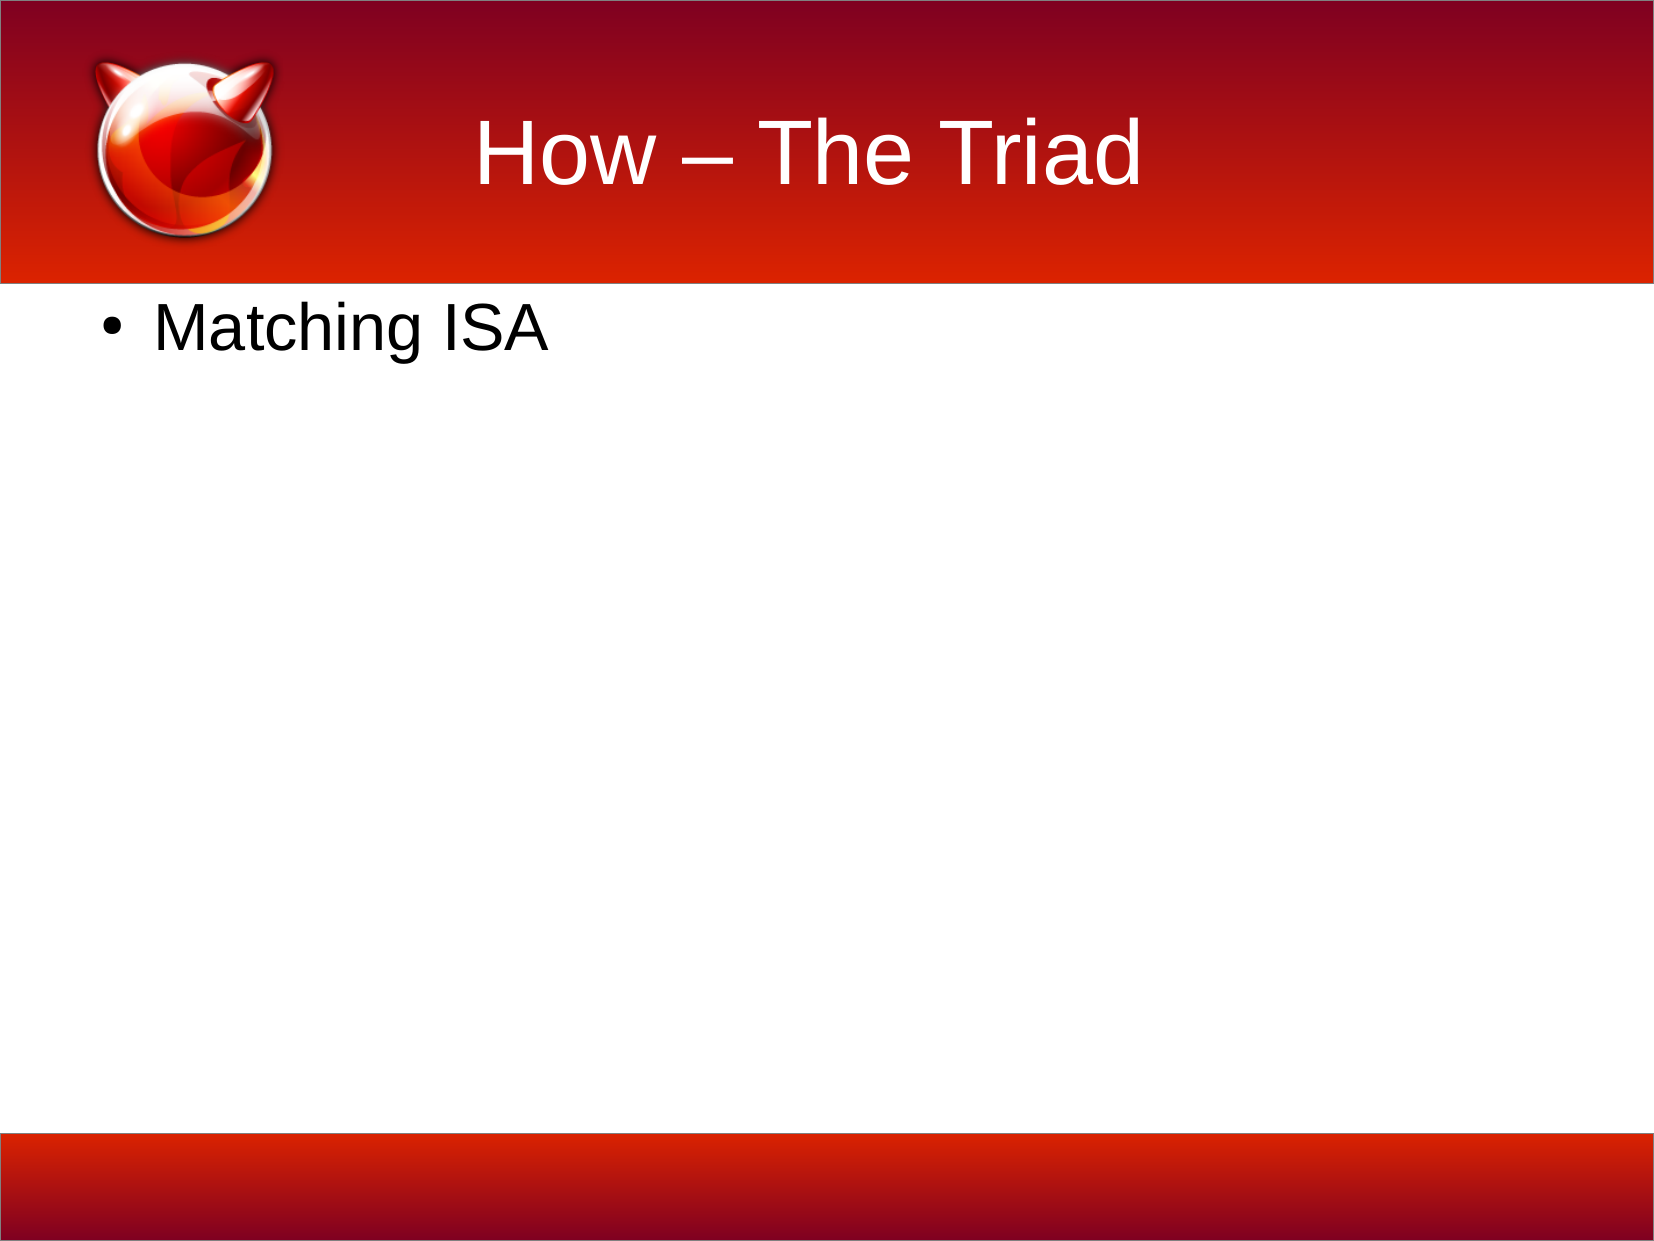

# How – The Triad
Matching ISA